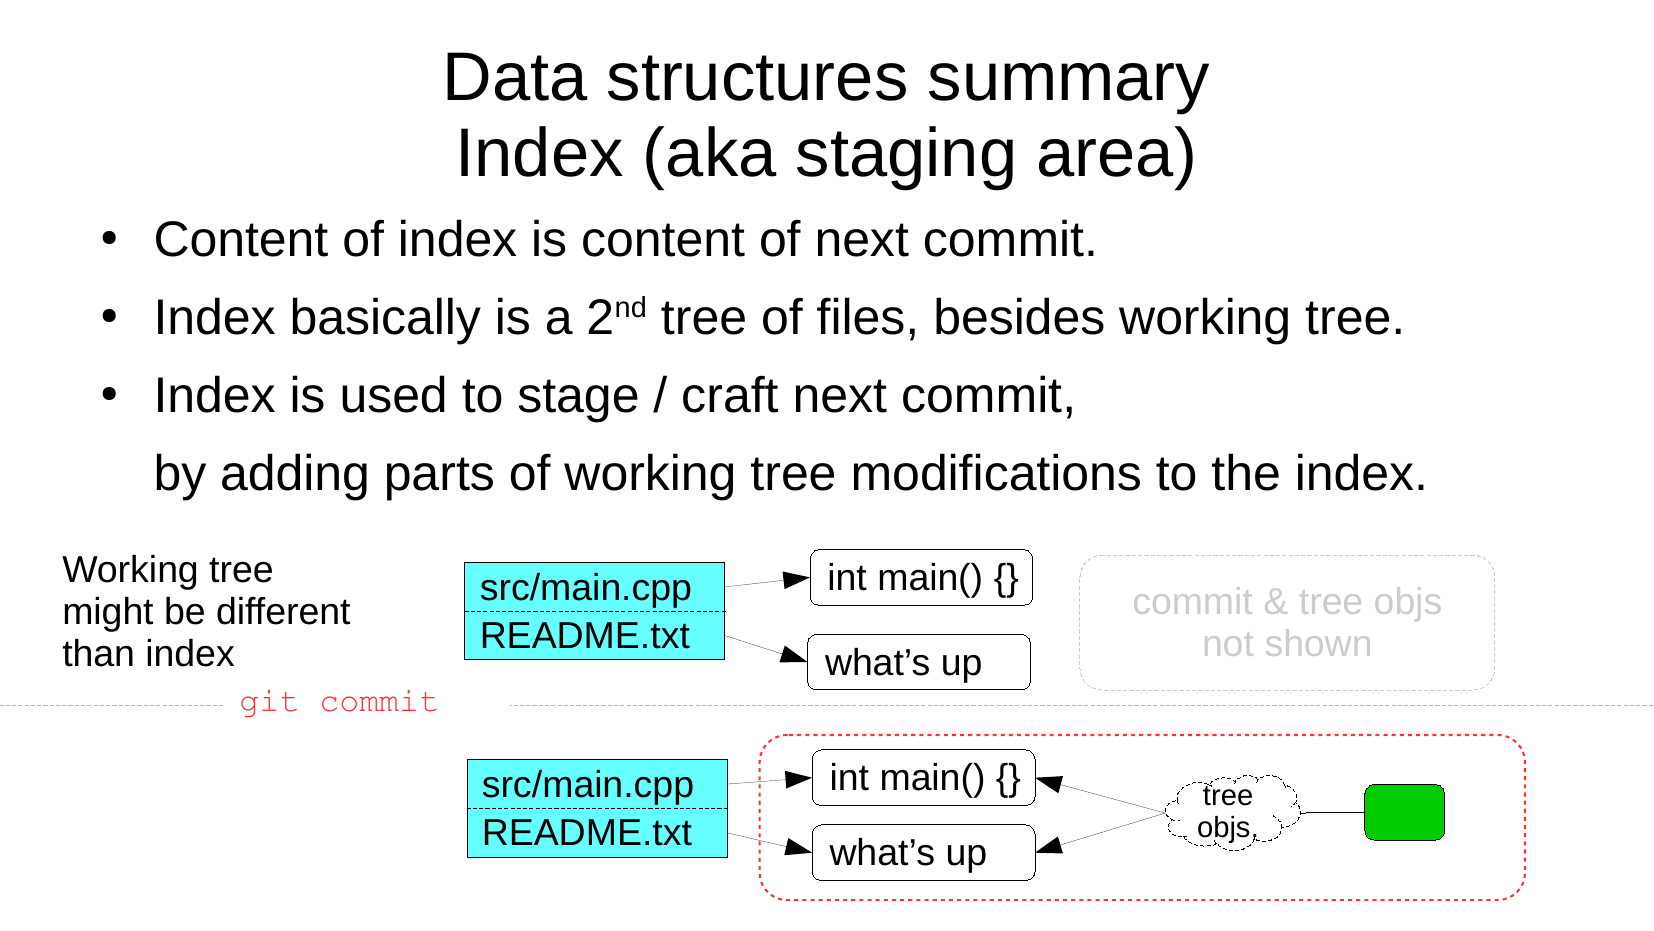

# Data structures summary Index (aka staging area)
Content of index is content of next commit.
Index basically is a 2nd tree of files, besides working tree.
Index is used to stage / craft next commit,
by adding parts of working tree modifications to the index.
Working tree
might be different
than index
int main() {}
commit & tree objs
not shown
src/main.cpp
README.txt
what’s up
git commit
int main() {}
src/main.cpp
tree
objs.
README.txt
what’s up